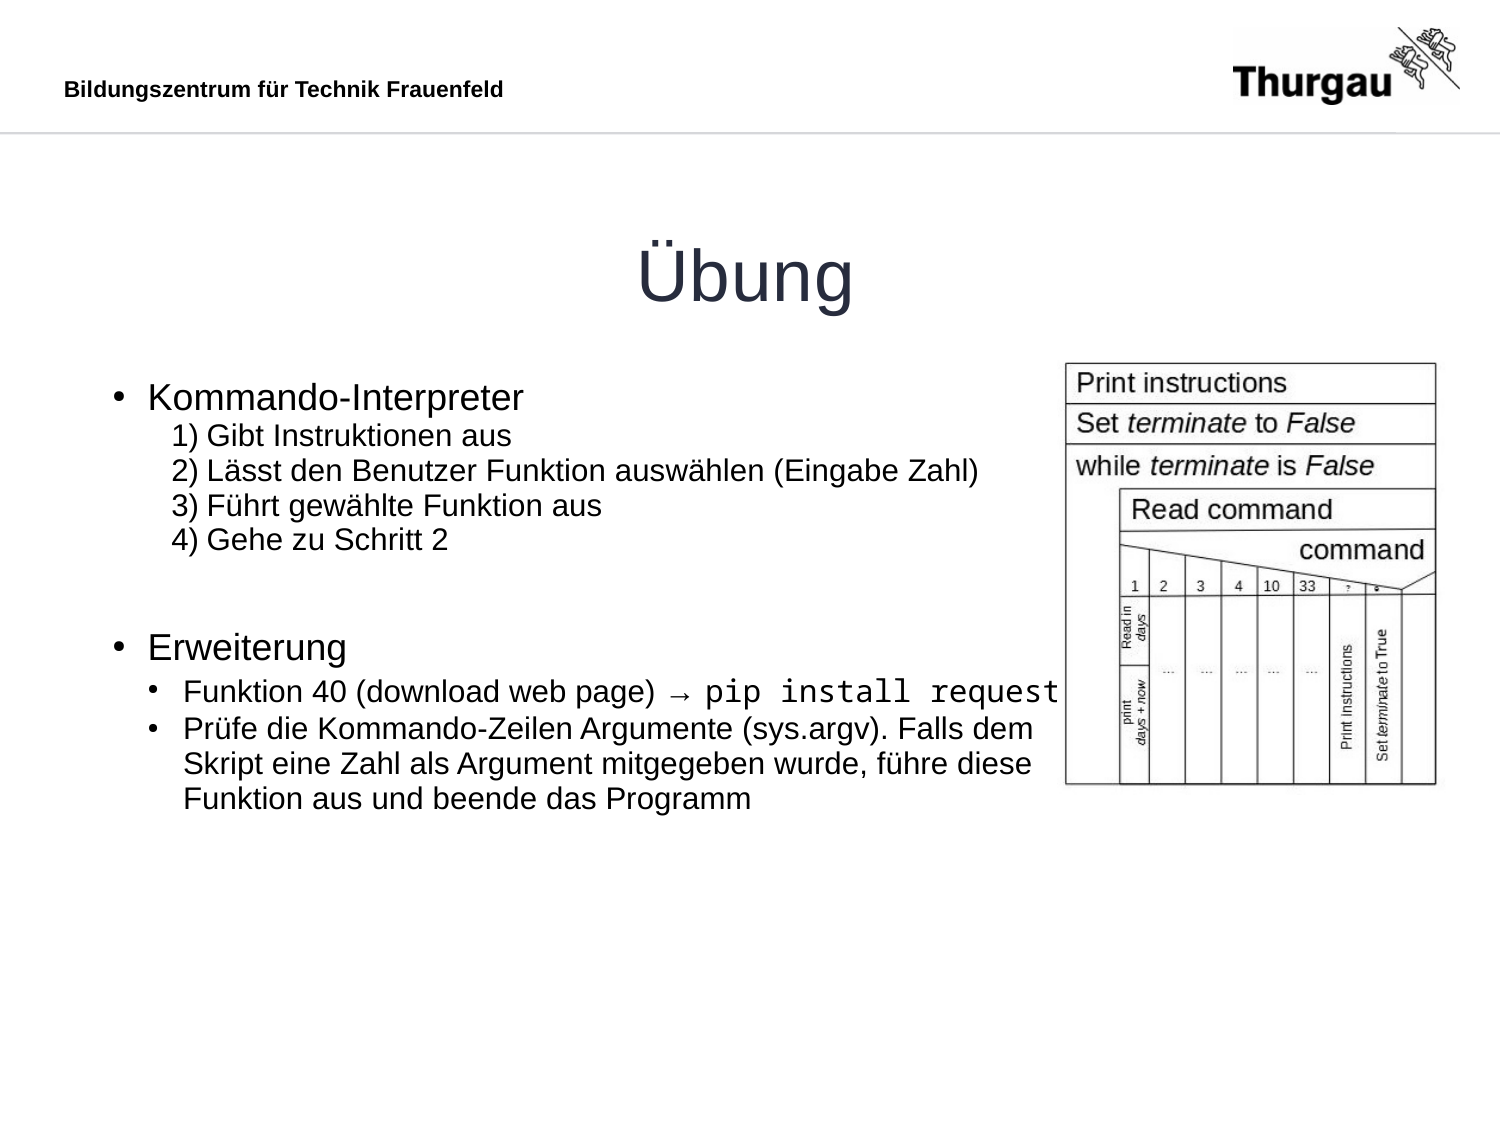

Bildungszentrum für Technik Frauenfeld
Übung
Kommando-Interpreter
Gibt Instruktionen aus
Lässt den Benutzer Funktion auswählen (Eingabe Zahl)
Führt gewählte Funktion aus
Gehe zu Schritt 2
Erweiterung
Funktion 40 (download web page) → pip install requests
Prüfe die Kommando-Zeilen Argumente (sys.argv). Falls dem
Skript eine Zahl als Argument mitgegeben wurde, führe diese
Funktion aus und beende das Programm